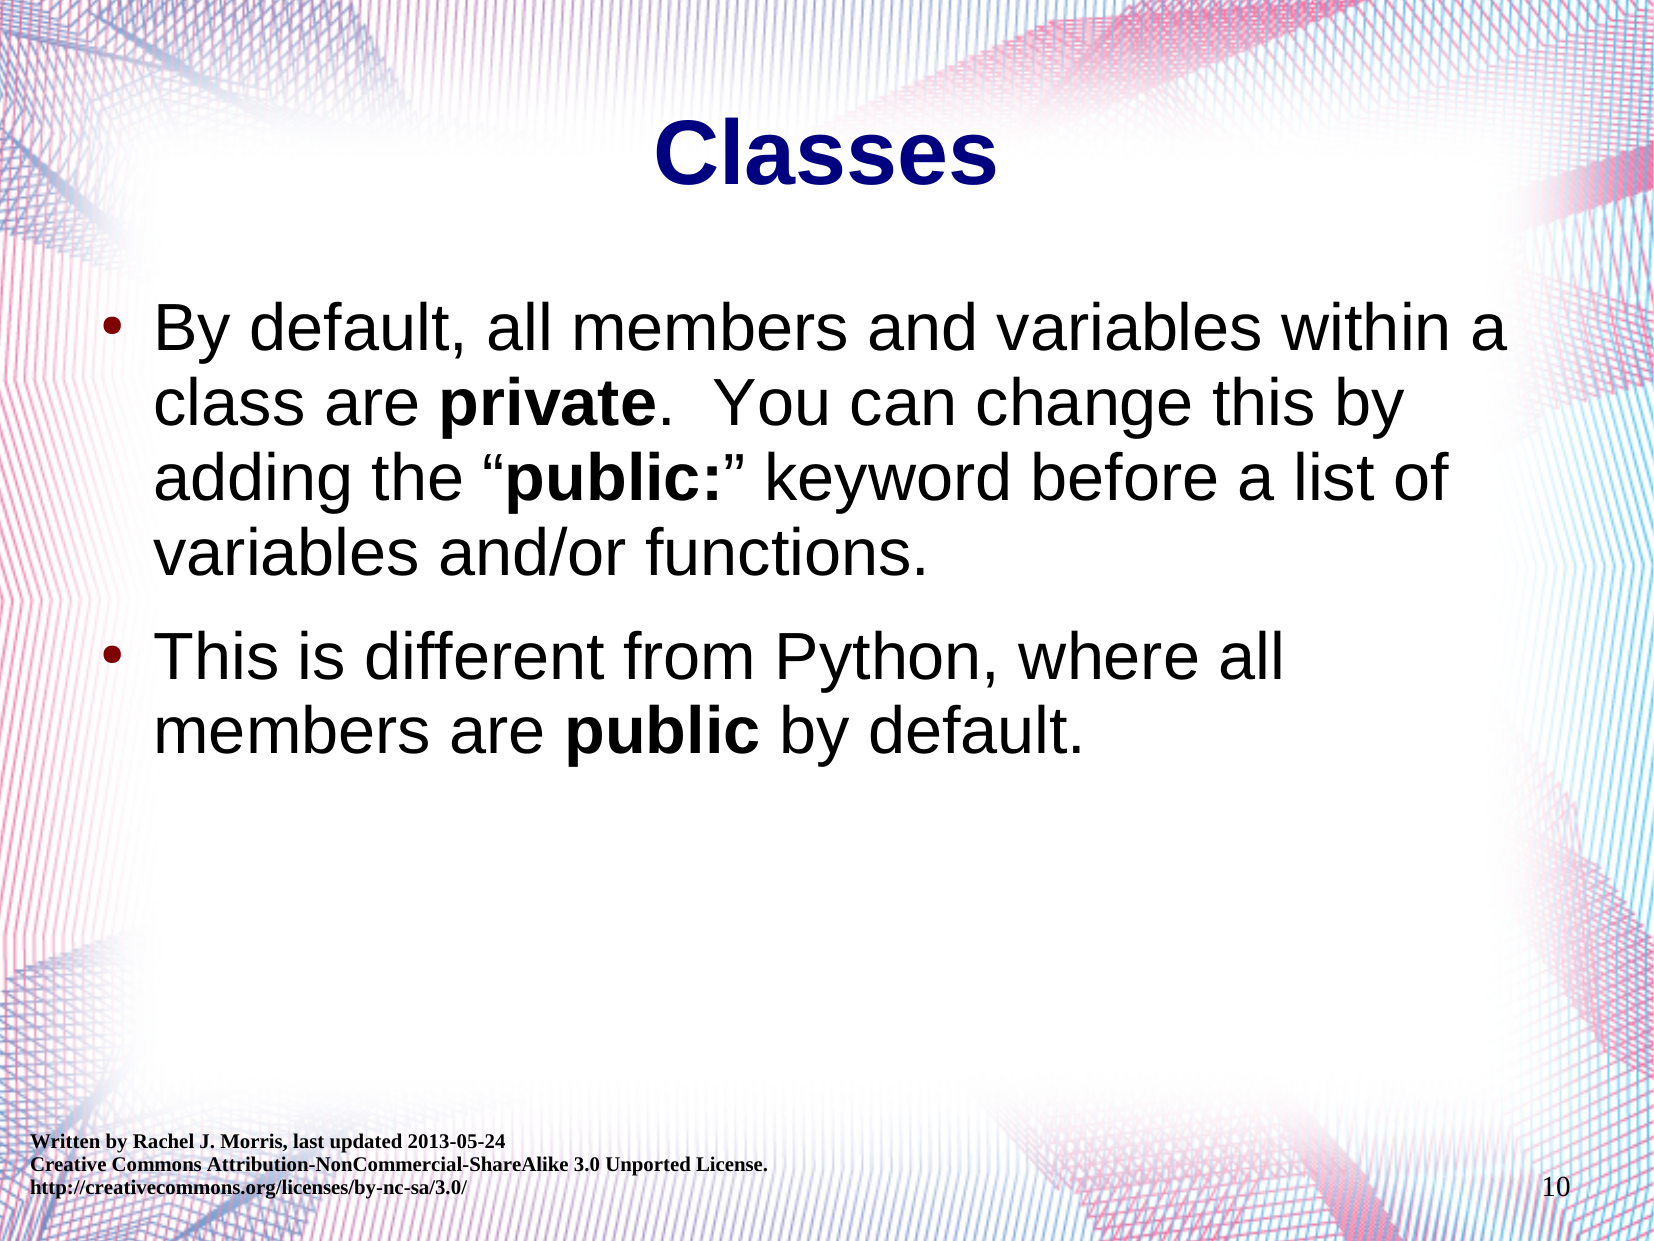

# Classes
By default, all members and variables within a class are private. You can change this by adding the “public:” keyword before a list of variables and/or functions.
This is different from Python, where all members are public by default.
10